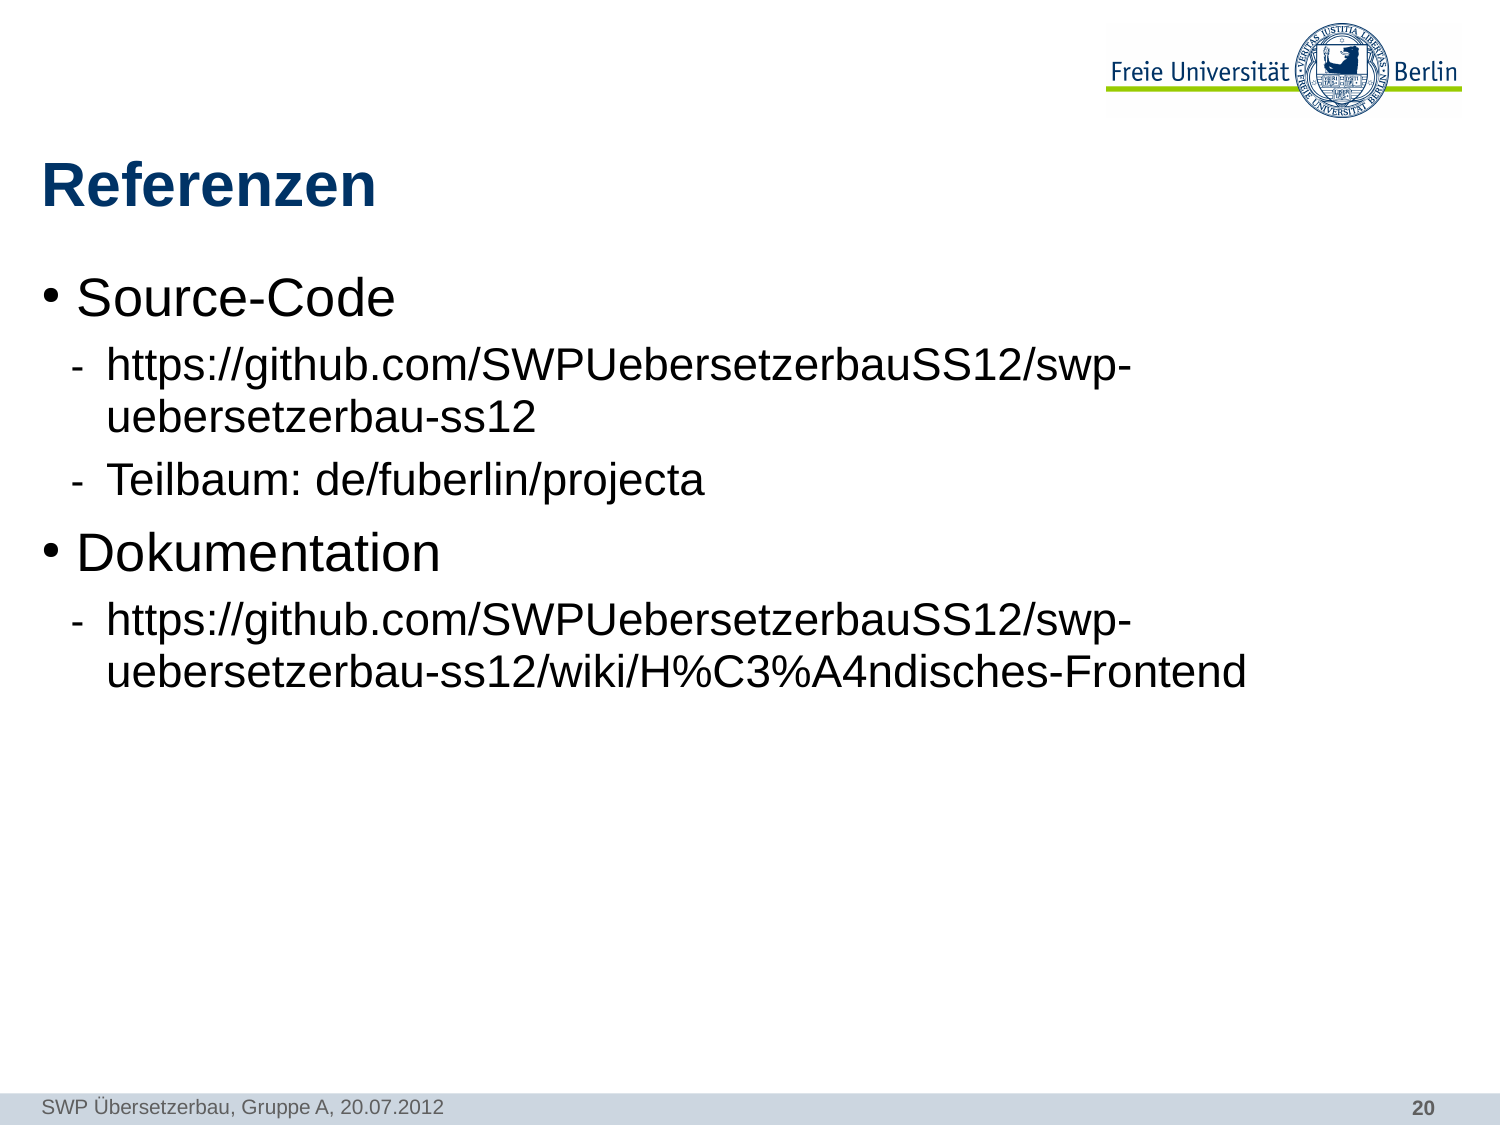

# Referenzen
Source-Code
https://github.com/SWPUebersetzerbauSS12/swp-uebersetzerbau-ss12
Teilbaum: de/fuberlin/projecta
Dokumentation
https://github.com/SWPUebersetzerbauSS12/swp-uebersetzerbau-ss12/wiki/H%C3%A4ndisches-Frontend